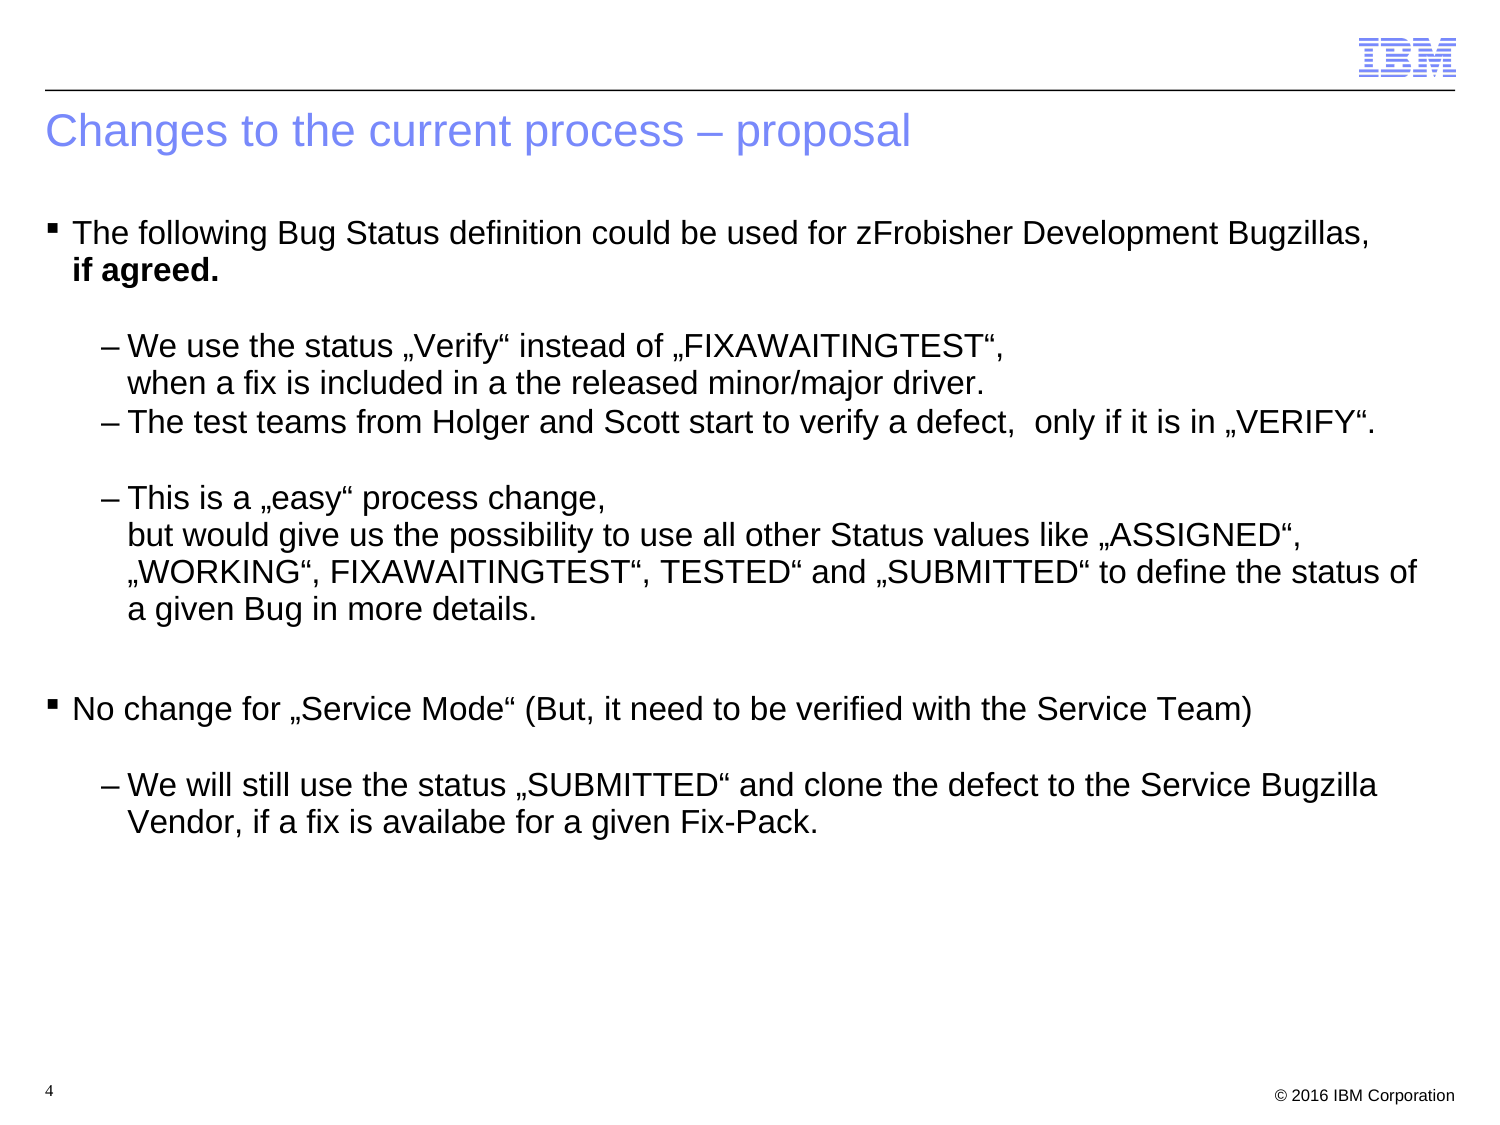

# Changes to the current process – proposal
The following Bug Status definition could be used for zFrobisher Development Bugzillas,
if agreed.
We use the status „Verify“ instead of „FIXAWAITINGTEST“,
when a fix is included in a the released minor/major driver.
The test teams from Holger and Scott start to verify a defect, only if it is in „VERIFY“.
This is a „easy“ process change,
but would give us the possibility to use all other Status values like „ASSIGNED“, „WORKING“, FIXAWAITINGTEST“, TESTED“ and „SUBMITTED“ to define the status of a given Bug in more details.
No change for „Service Mode“ (But, it need to be verified with the Service Team)
We will still use the status „SUBMITTED“ and clone the defect to the Service Bugzilla Vendor, if a fix is availabe for a given Fix-Pack.
4